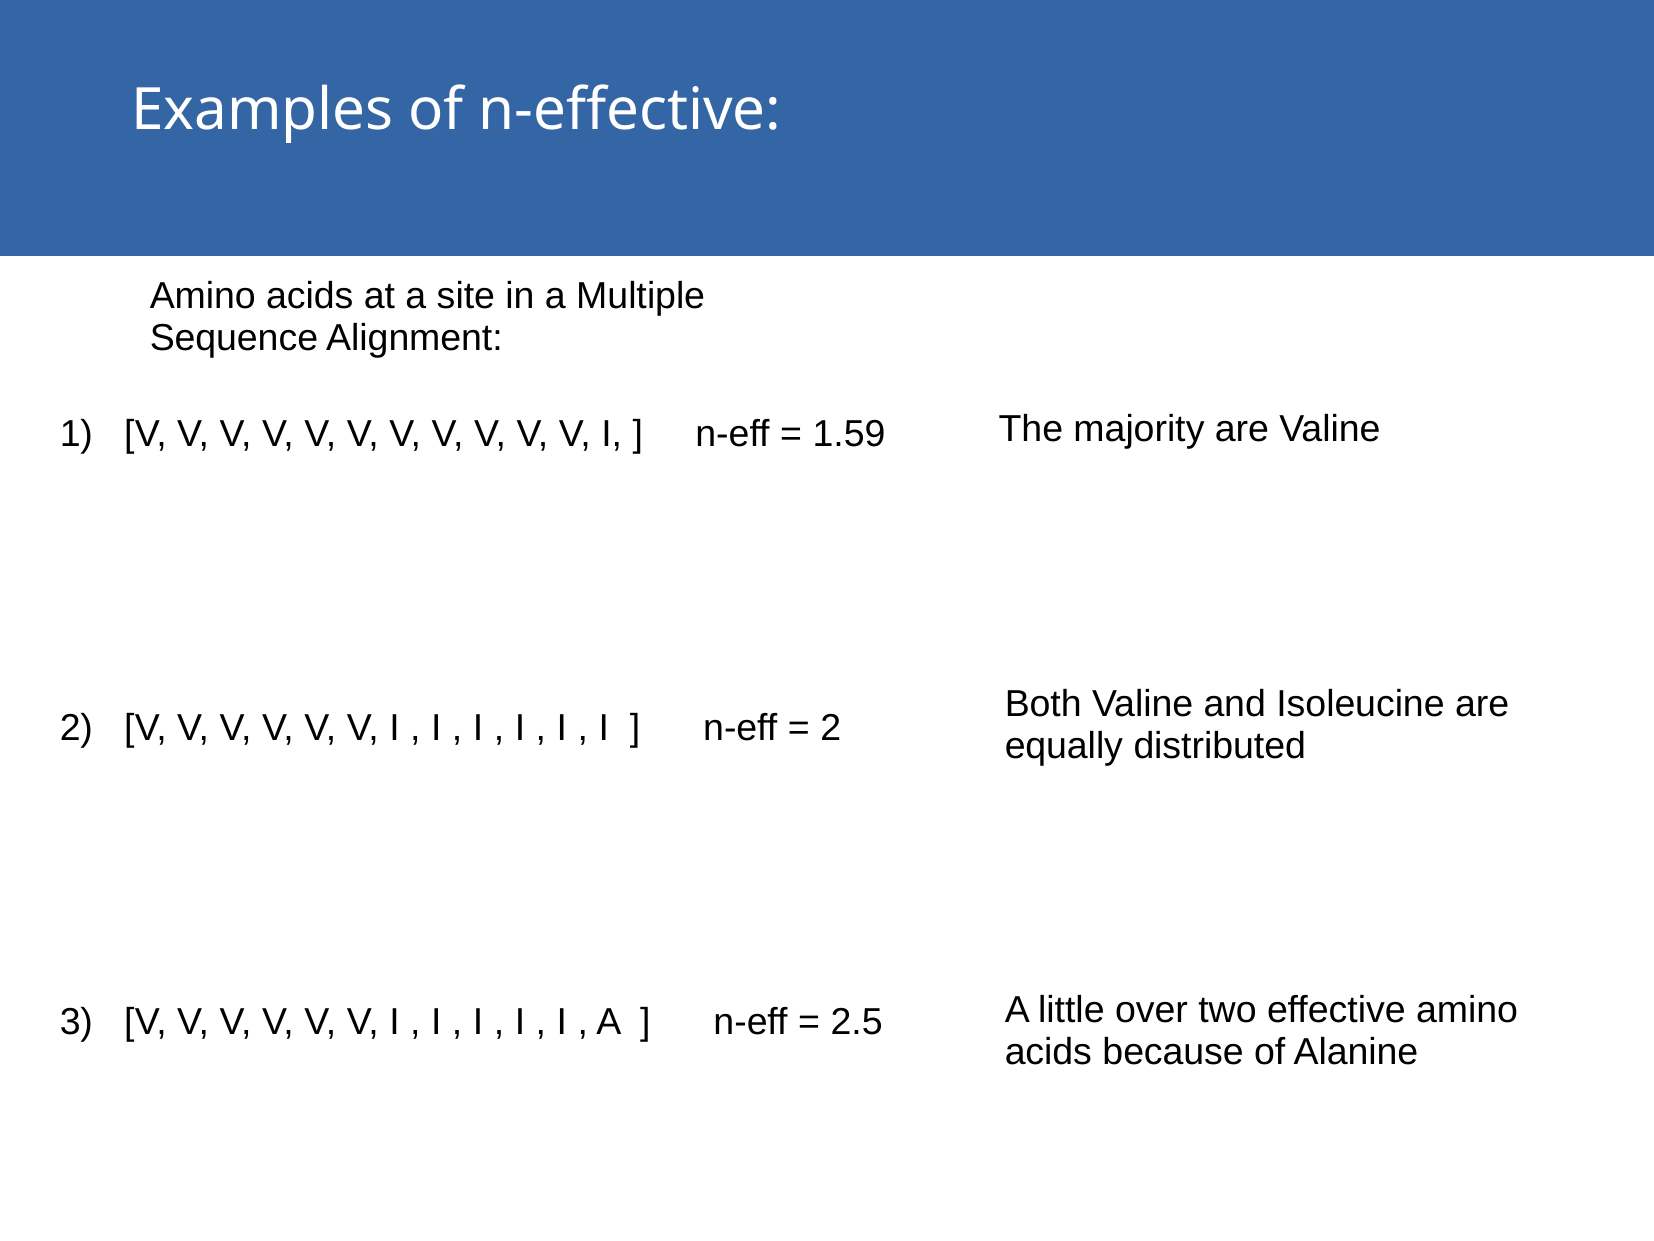

Examples of n-effective:
Amino acids at a site in a Multiple Sequence Alignment:
The majority are Valine
1) [V, V, V, V, V, V, V, V, V, V, V, I, ] n-eff = 1.59
2) [V, V, V, V, V, V, I , I , I , I , I , I ] n-eff = 2
3) [V, V, V, V, V, V, I , I , I , I , I , A ] n-eff = 2.5
Both Valine and Isoleucine are equally distributed
A little over two effective amino acids because of Alanine